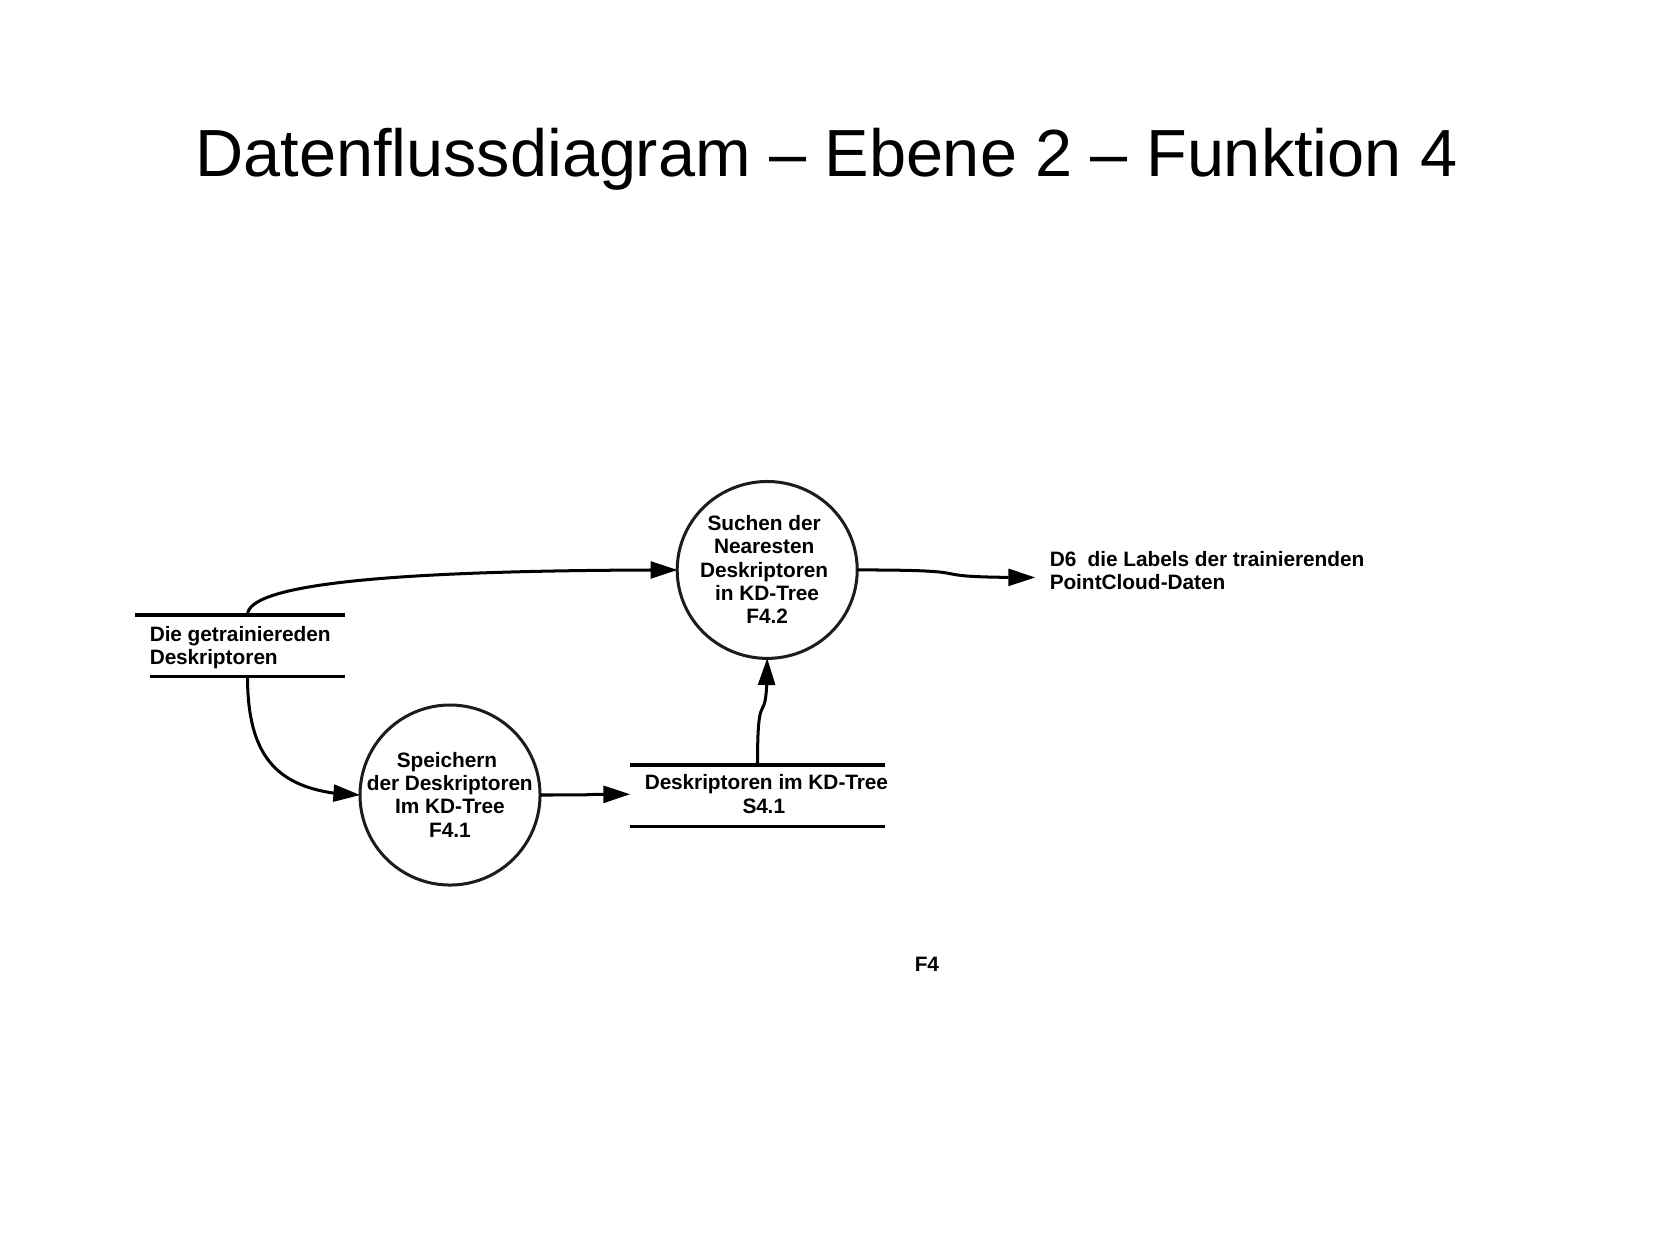

# Datenflussdiagram – Ebene 2 – Funktion 4
Suchen der
Nearesten
Deskriptoren
in KD-Tree
F4.2
D6 die Labels der trainierenden PointCloud-Daten
Die getrainiereden Deskriptoren
Speichern
der Deskriptoren
Im KD-Tree
F4.1
Deskriptoren im KD-Tree
 S4.1
F4